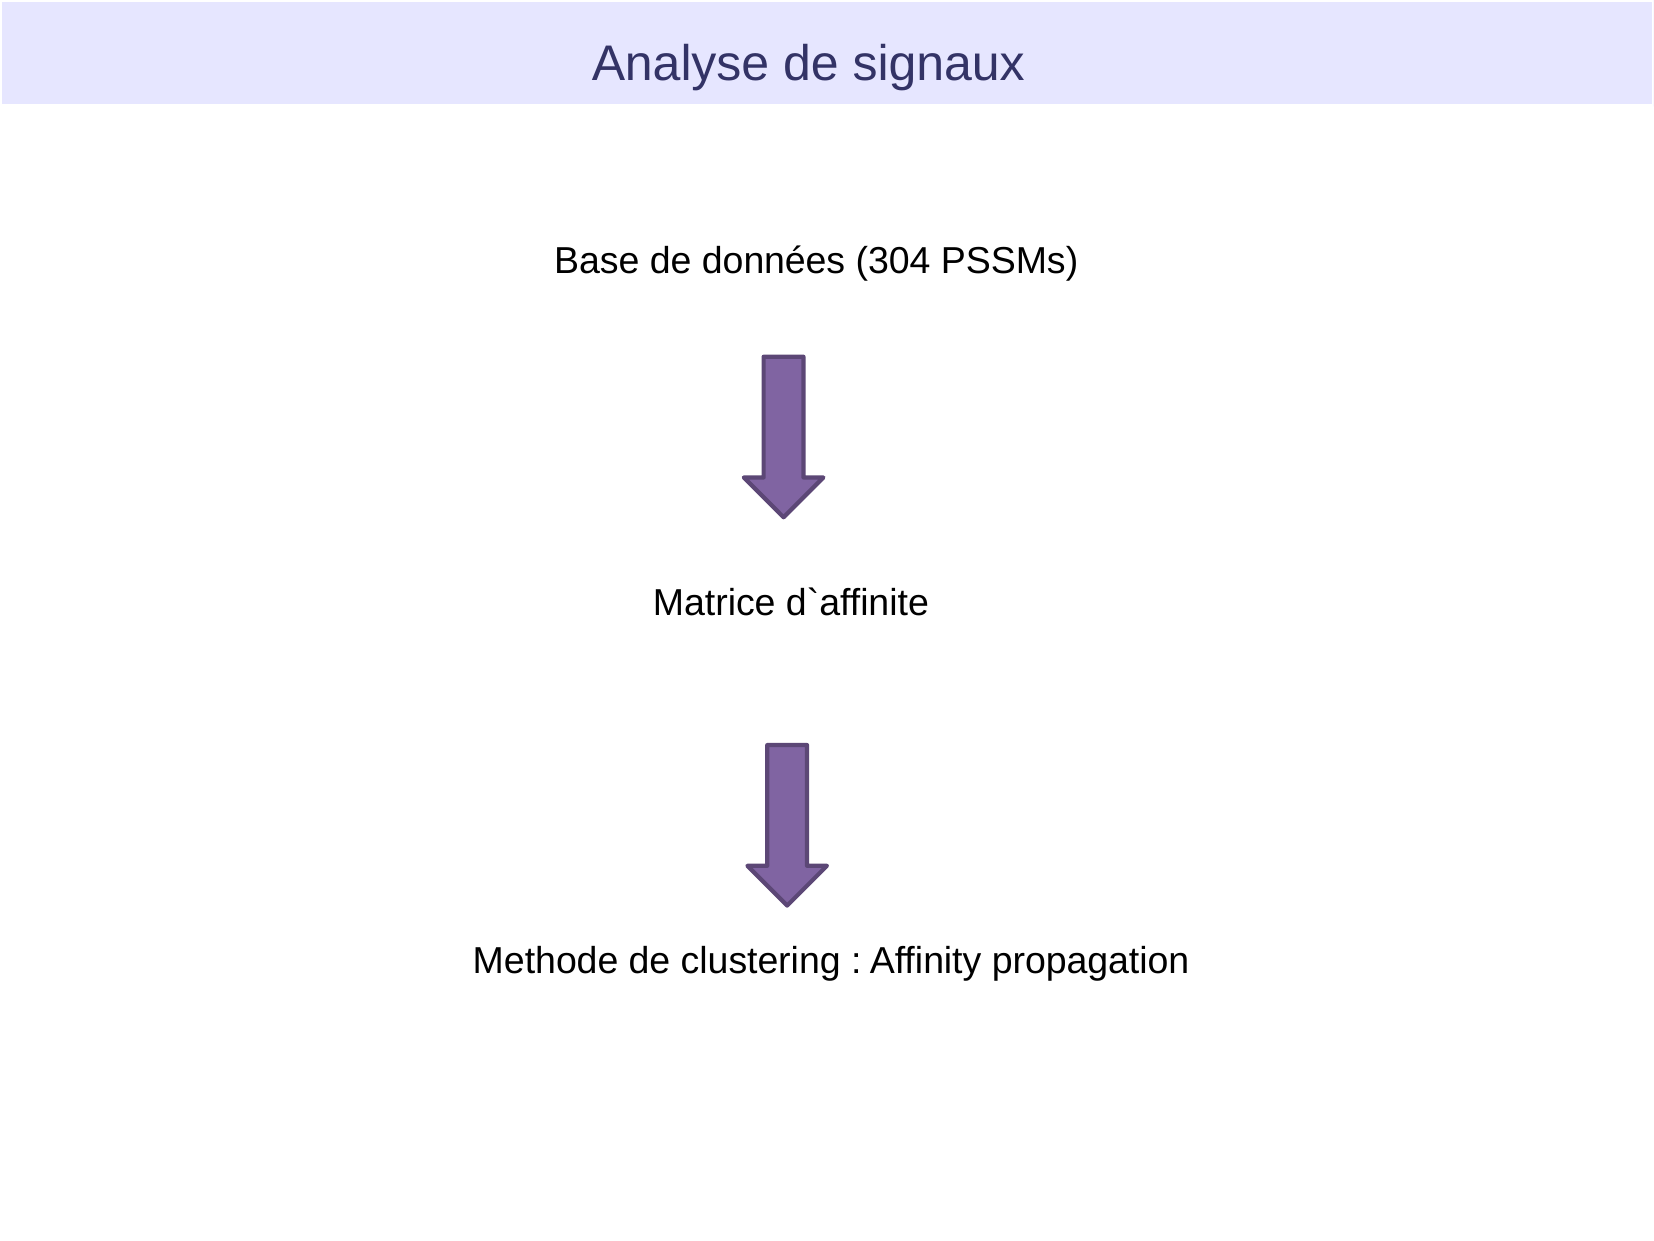

Analyse de signaux
Base de données (304 PSSMs)
Matrice d`affinite
Methode de clustering : Affinity propagation